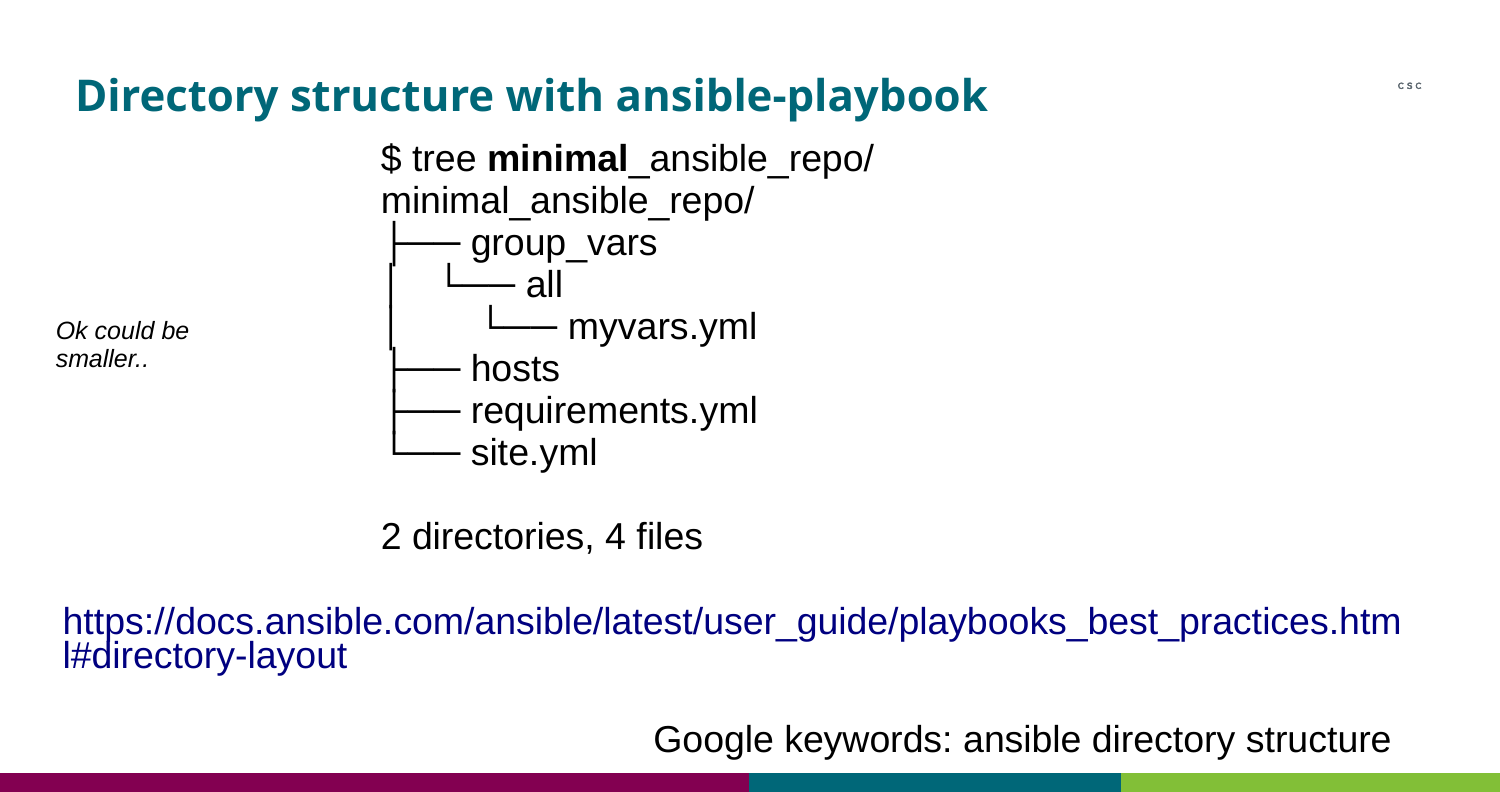

# Directory structure with ansible-playbook
$ tree minimal_ansible_repo/
minimal_ansible_repo/
├── group_vars
│   └── all
│   └── myvars.yml
├── hosts
├── requirements.yml
└── site.yml
2 directories, 4 files
Ok could be
smaller..
https://docs.ansible.com/ansible/latest/user_guide/playbooks_best_practices.html#directory-layout
								Google keywords: ansible directory structure